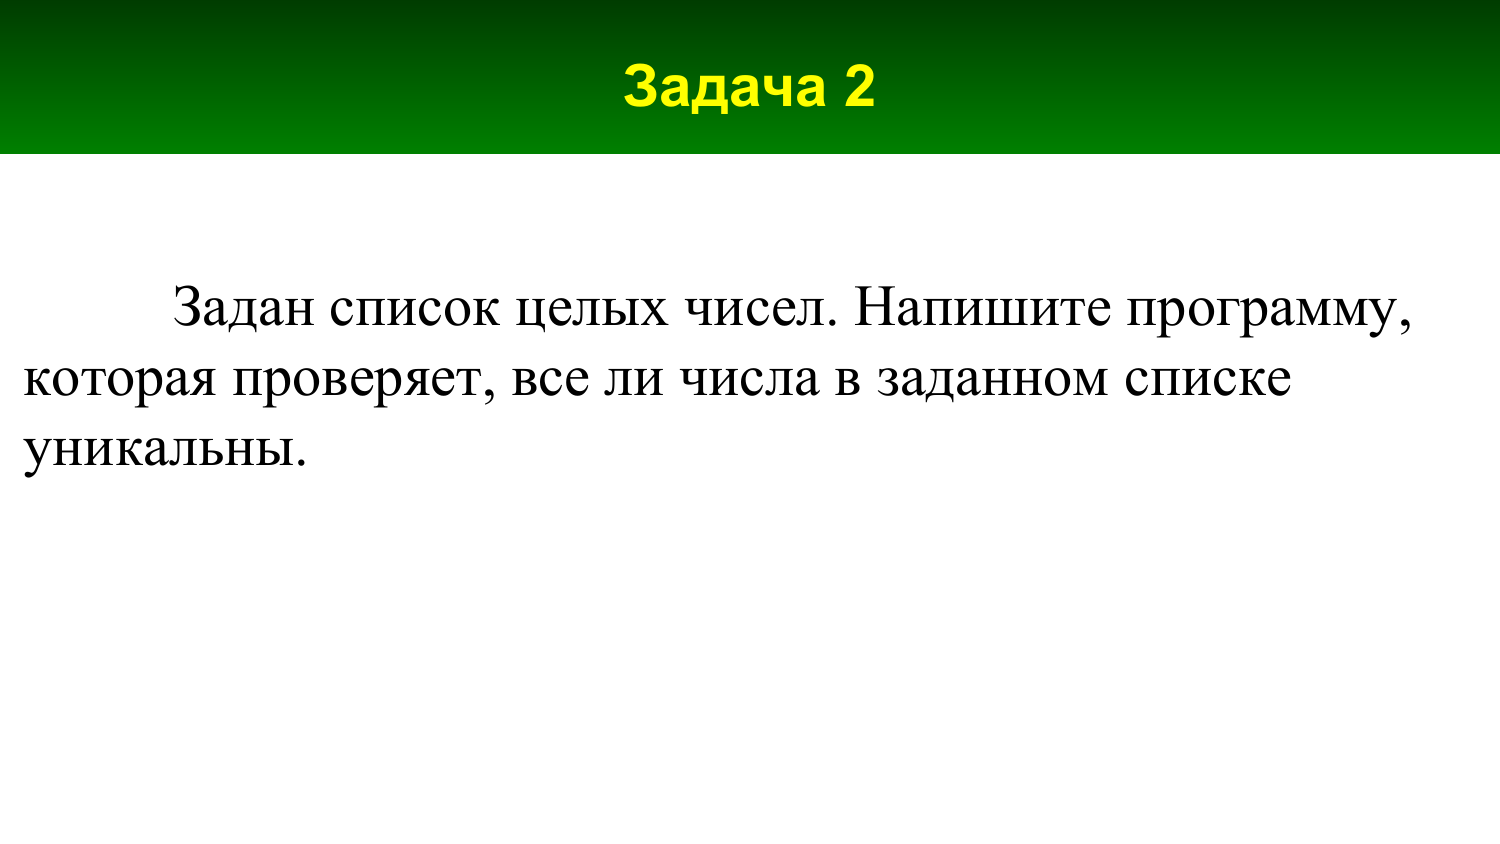

# Задача 2
	Задан список целых чисел. Напишите программу, которая проверяет, все ли числа в заданном списке уникальны.